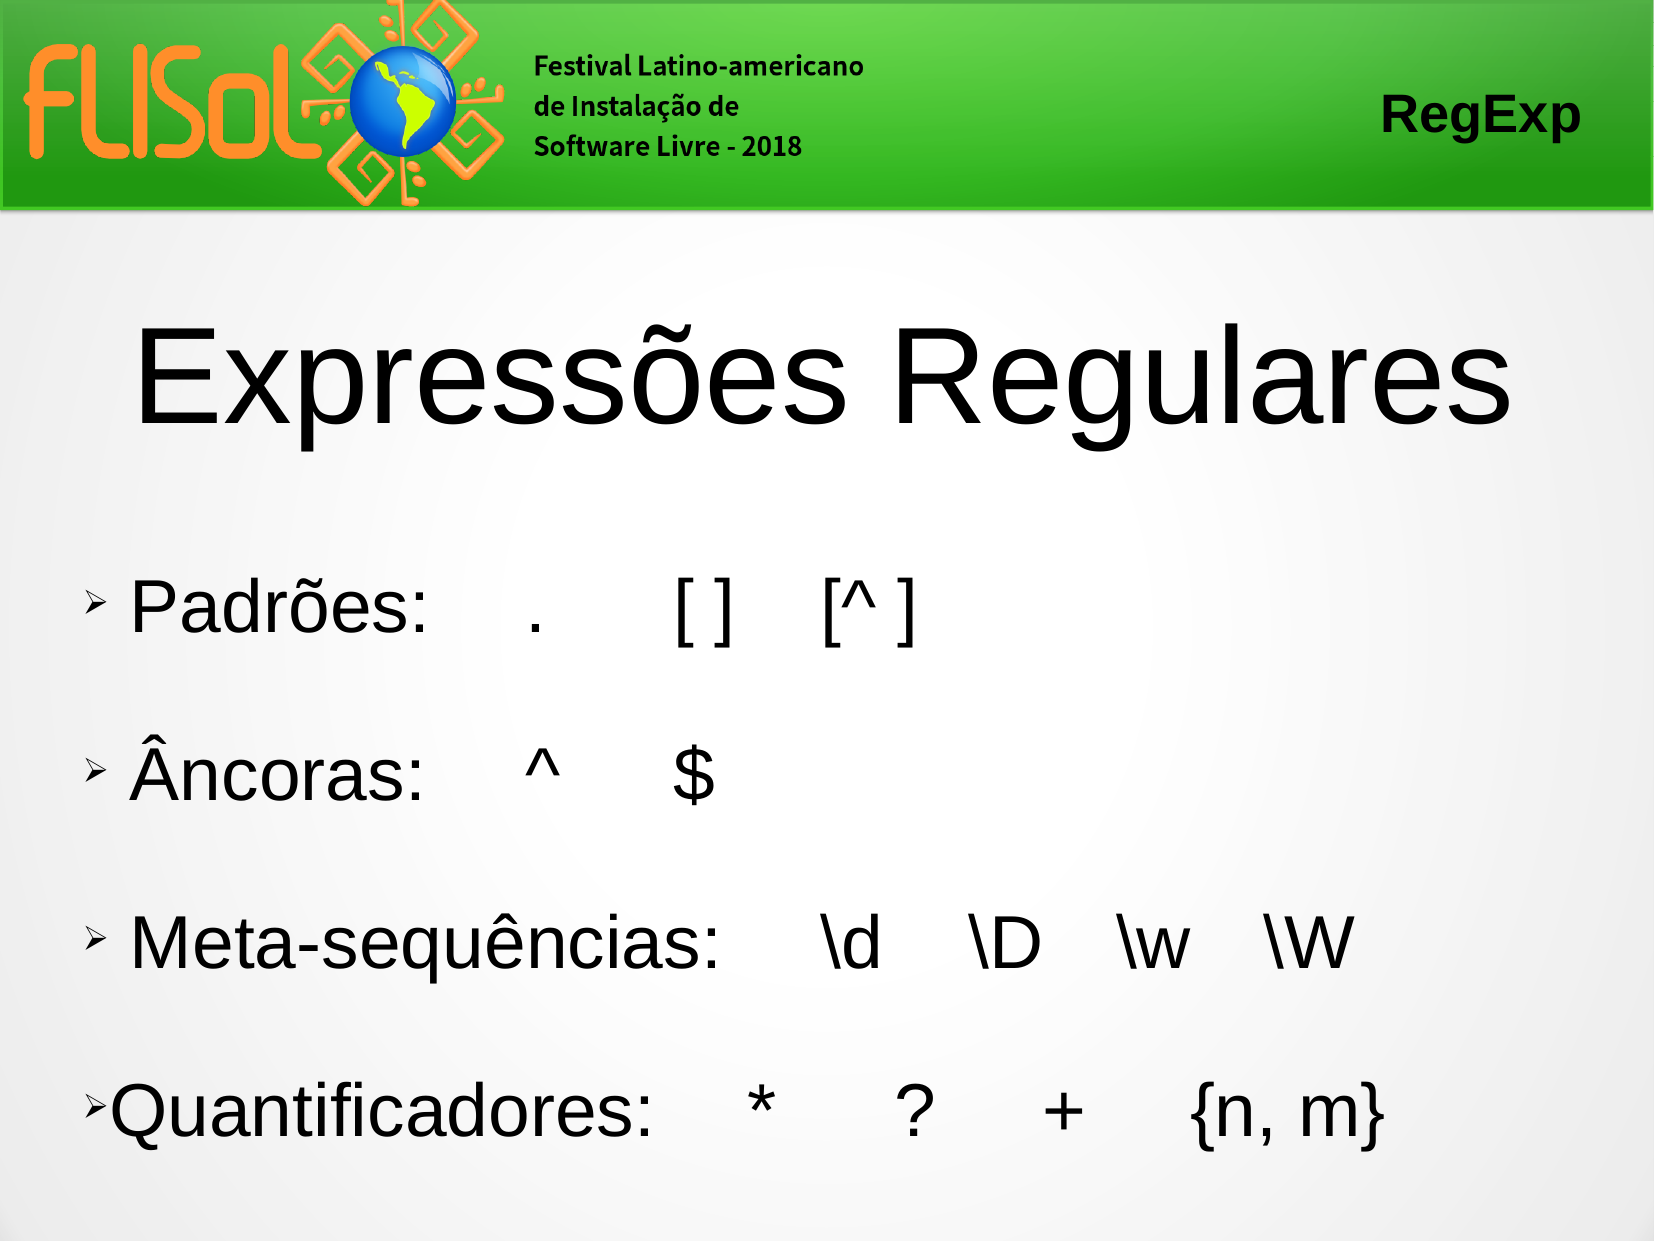

RegExp
# Expressões Regulares
 Padrões: 		.		[ ]		[^ ]
 Âncoras: 		^		$
 Meta-sequências:		\d		\D	\w	\W
Quantificadores:		*		?		+		{n, m}